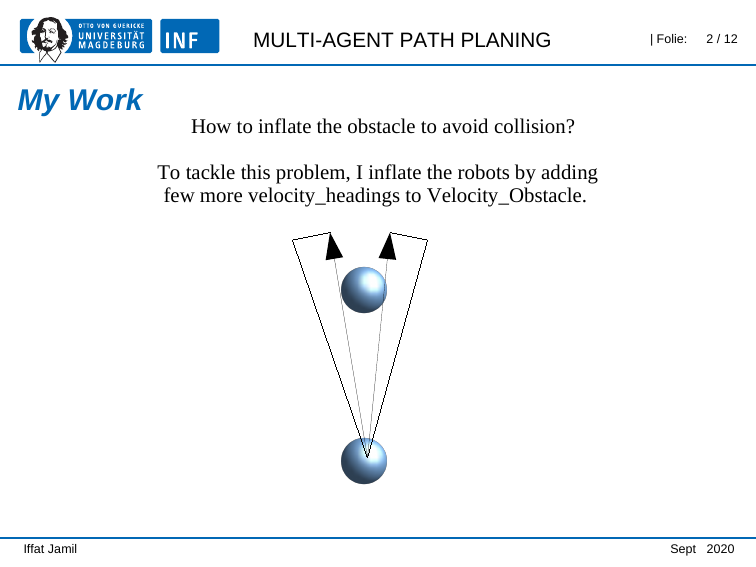

How to inflate the obstacle to avoid collision?
To tackle this problem, I inflate the robots by adding
few more velocity_headings to Velocity_Obstacle.
MULTI-AGENT PATH PLANING
| Folie:
2 / 12
My Work
 Iffat Jamil
 Sept
2020